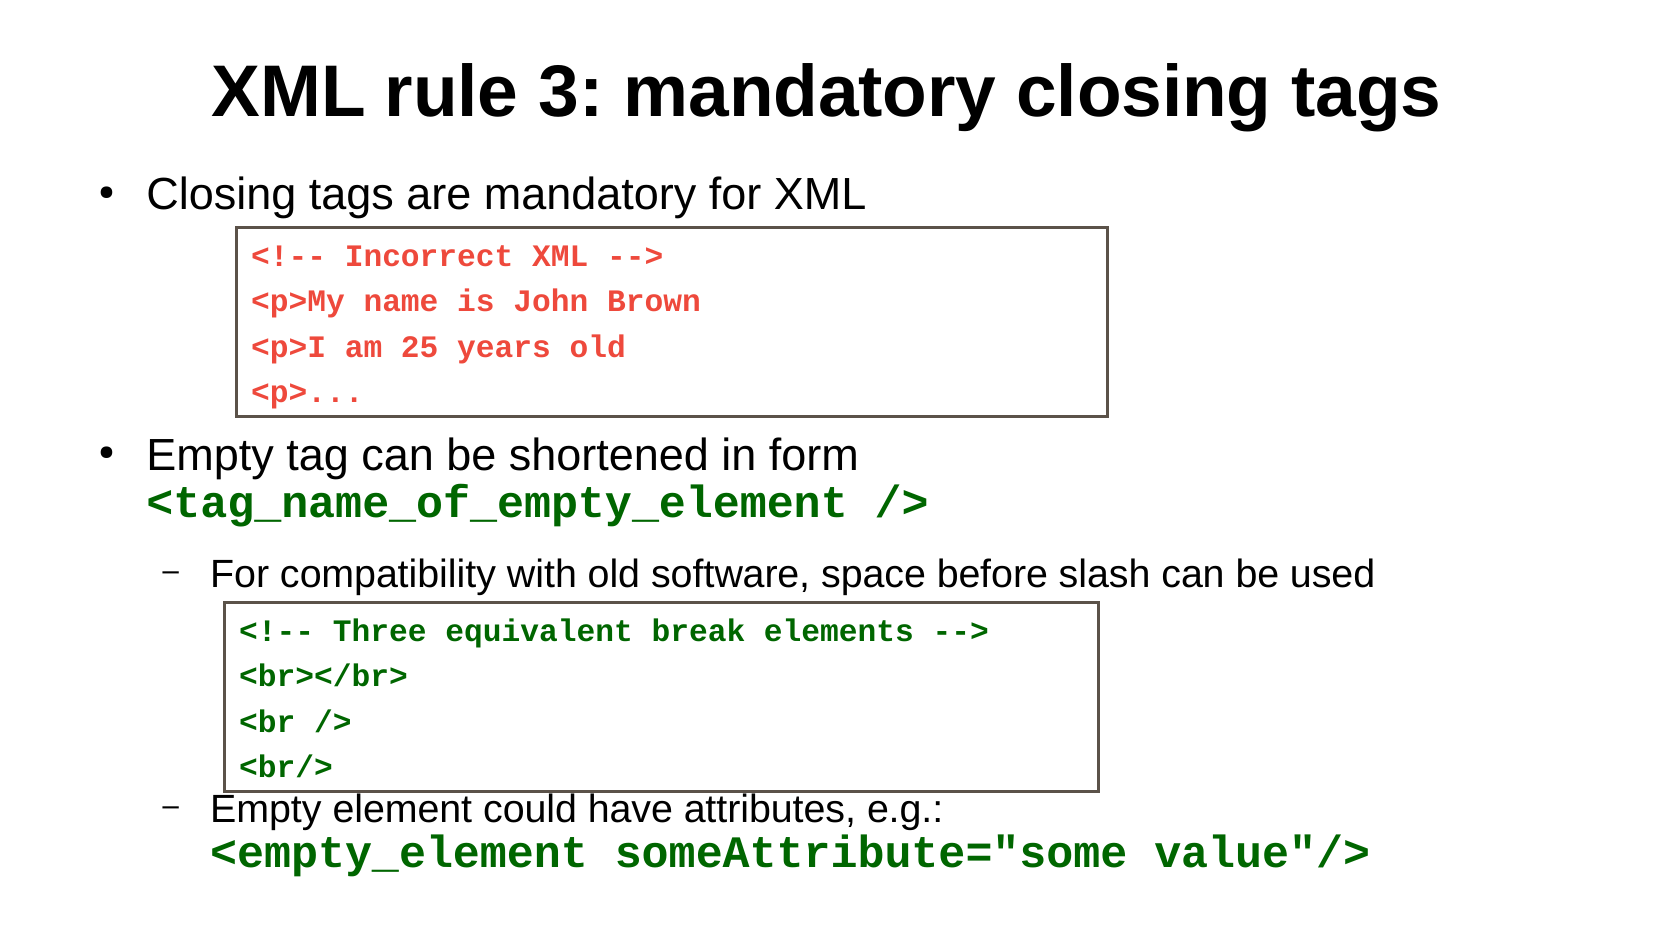

# XML rule 3: mandatory closing tags
Closing tags are mandatory for XML
Empty tag can be shortened in form
<tag_name_of_empty_element />
For compatibility with old software, space before slash can be used
Empty element could have attributes, e.g.:
<empty_element someAttribute="some value"/>
<!-- Incorrect XML -->
<p>My name is John Brown
<p>I am 25 years old
<p>...
<!-- Three equivalent break elements -->
<br></br>
<br />
<br/>